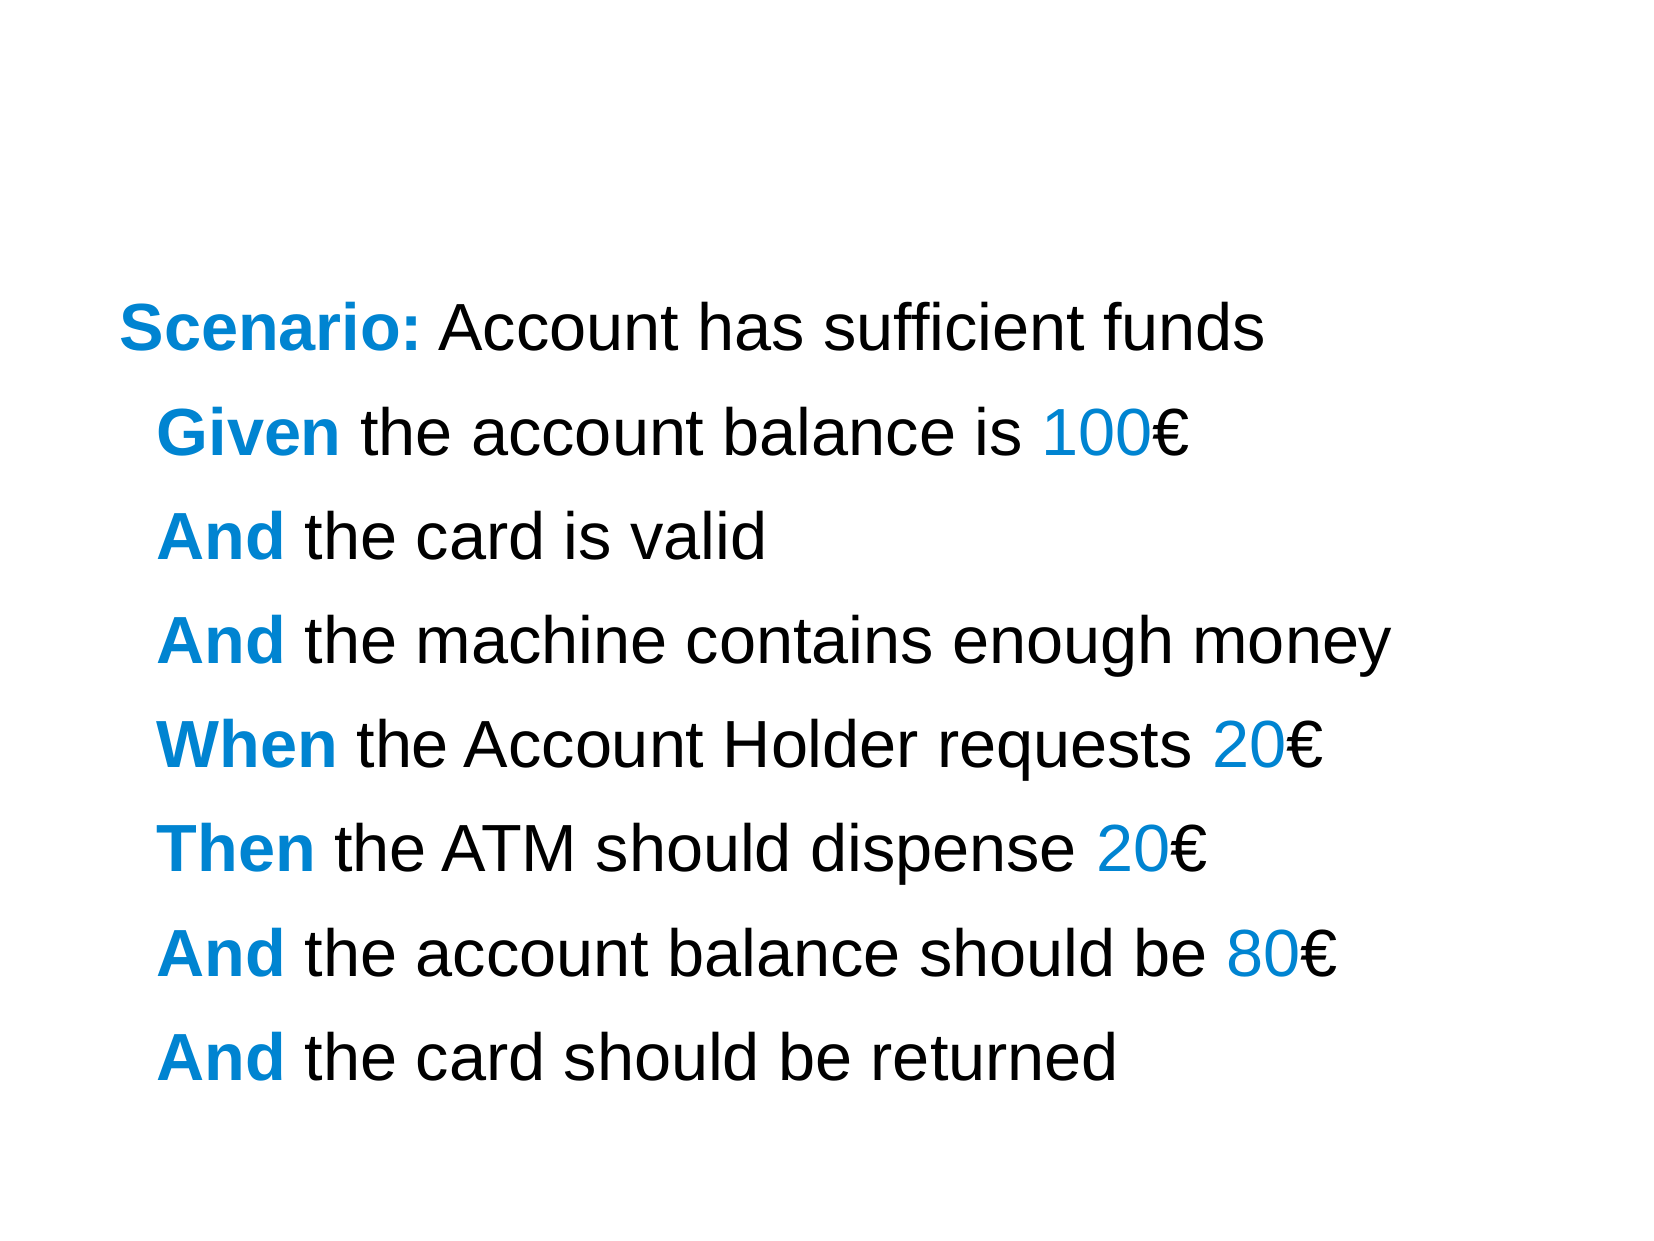

# Scenario: Account has sufficient funds
 Given the account balance is 100€
 And the card is valid
 And the machine contains enough money
 When the Account Holder requests 20€
 Then the ATM should dispense 20€
 And the account balance should be 80€
 And the card should be returned